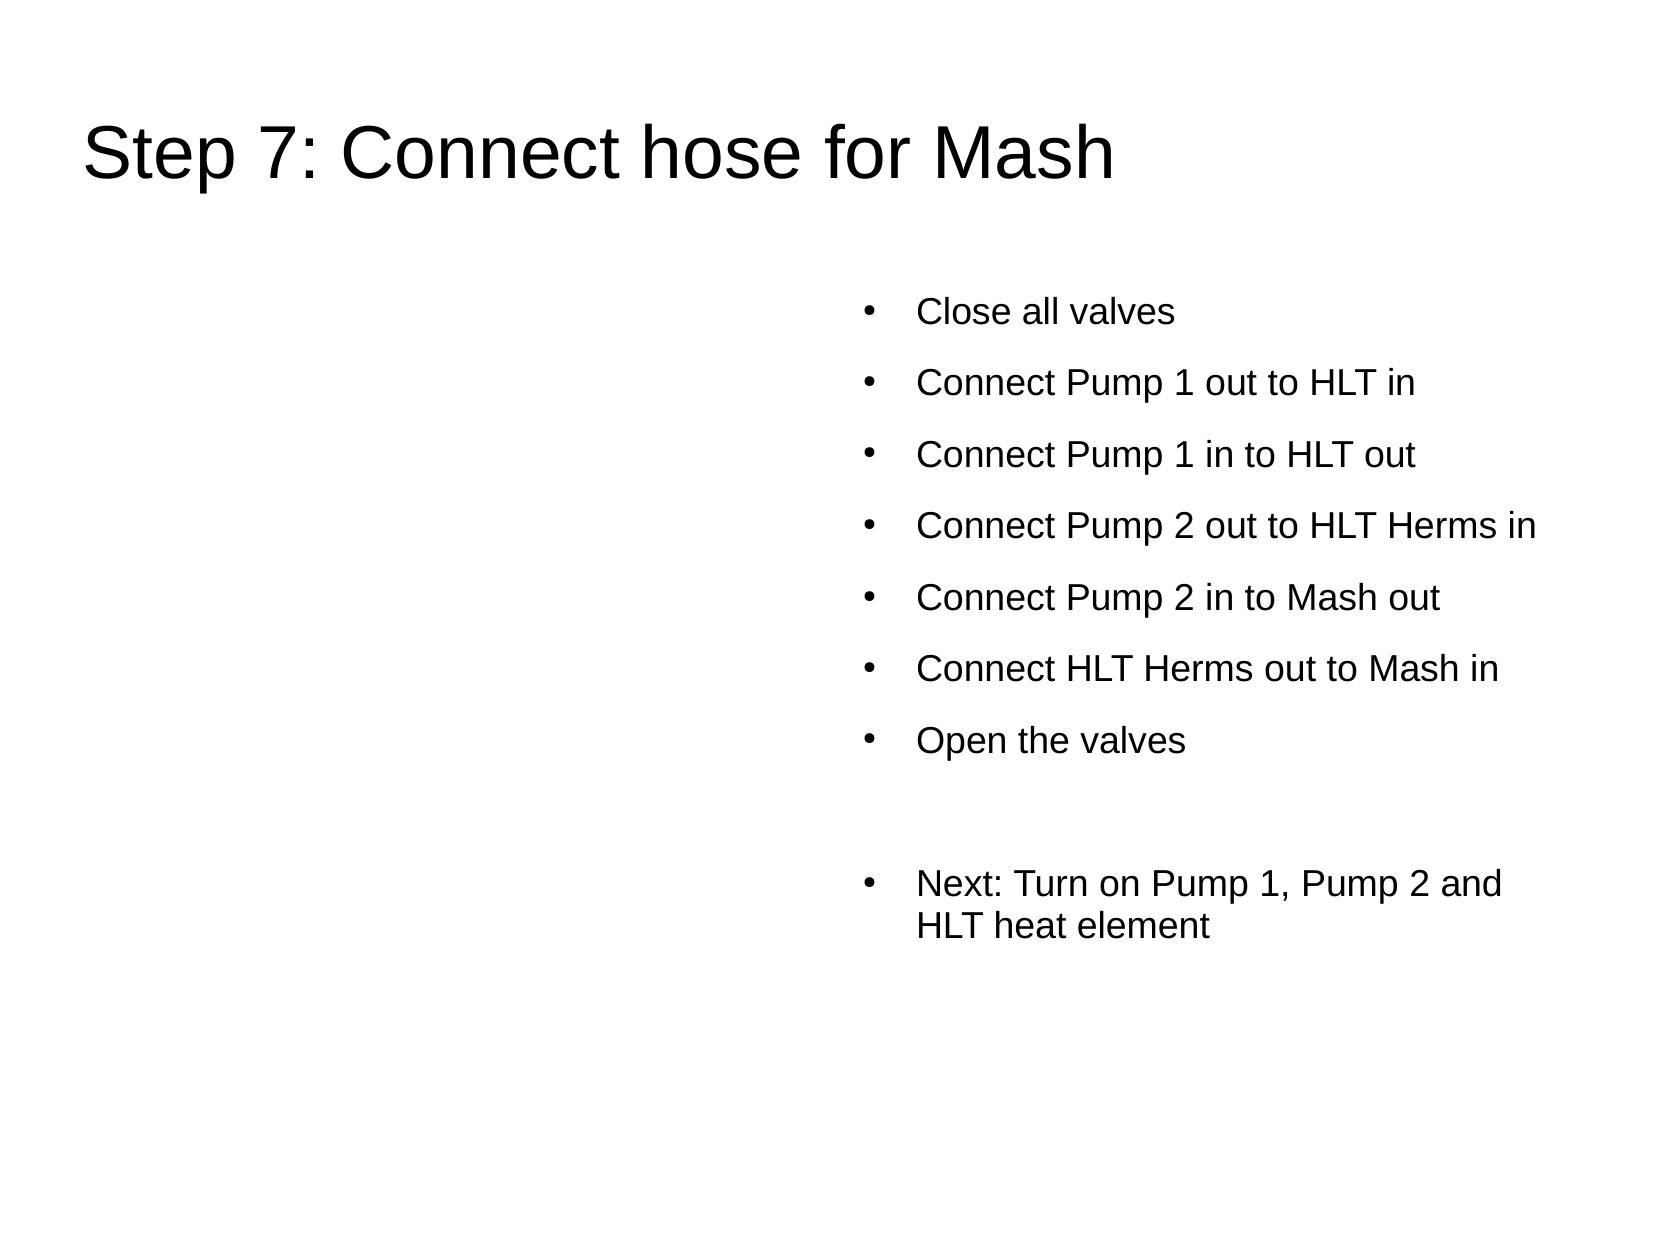

# Step 7: Connect hose for Mash
Close all valves
Connect Pump 1 out to HLT in
Connect Pump 1 in to HLT out
Connect Pump 2 out to HLT Herms in
Connect Pump 2 in to Mash out
Connect HLT Herms out to Mash in
Open the valves
Next: Turn on Pump 1, Pump 2 and HLT heat element